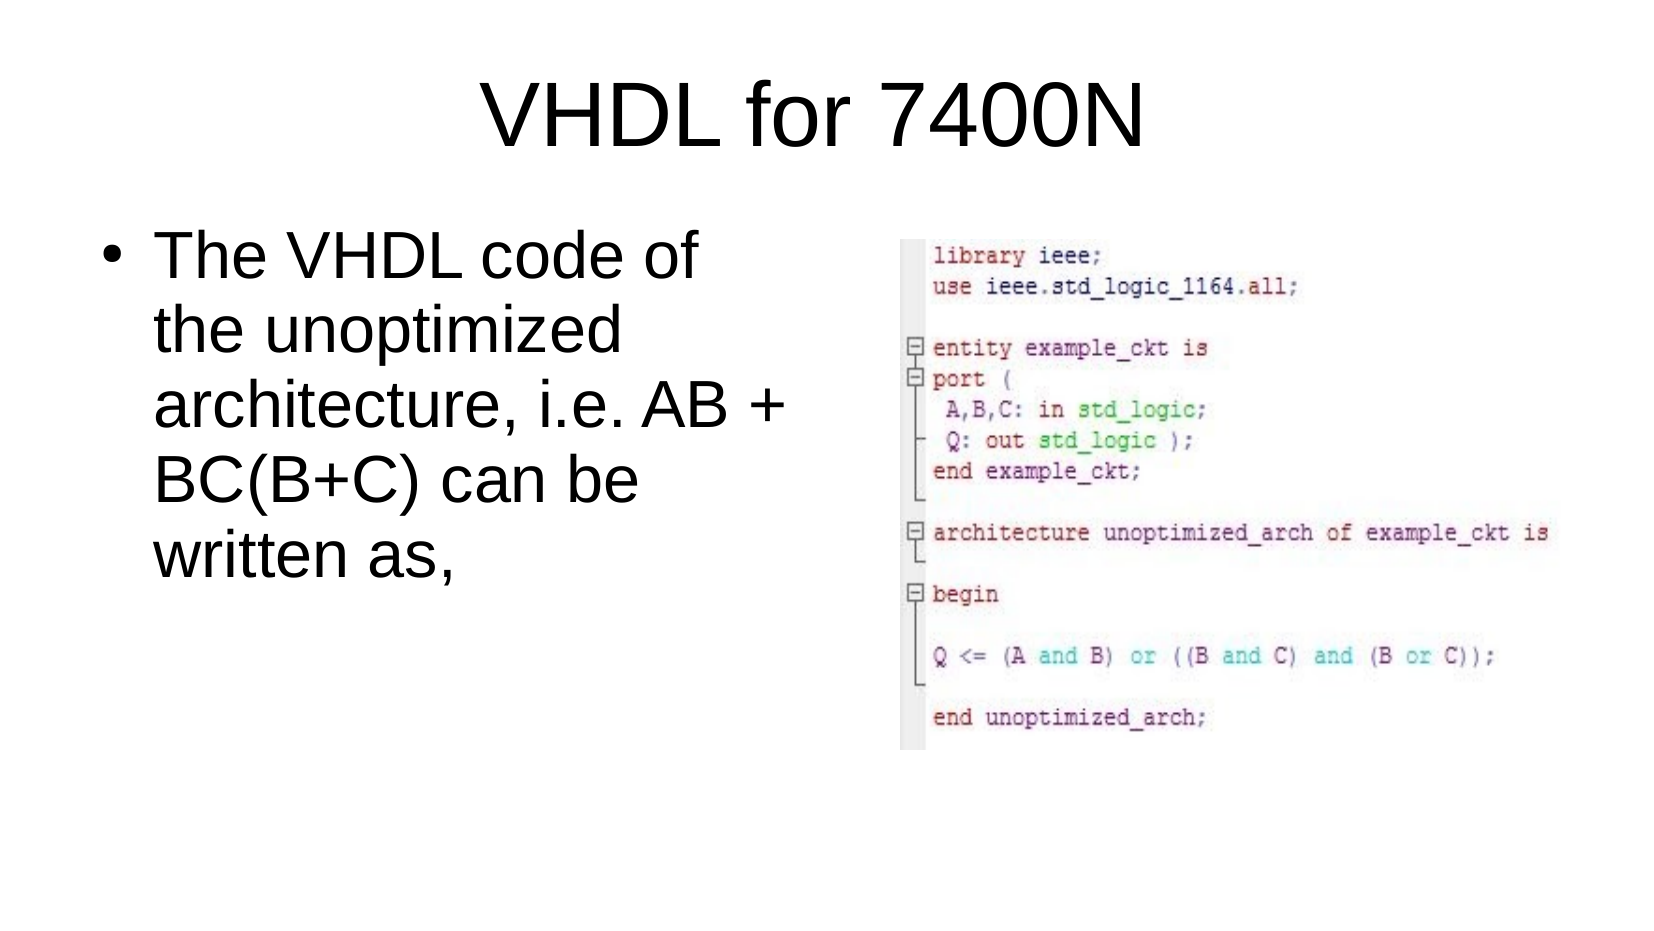

# VHDL for 7400N
The VHDL code of the unoptimized architecture, i.e. AB + BC(B+C) can be written as,